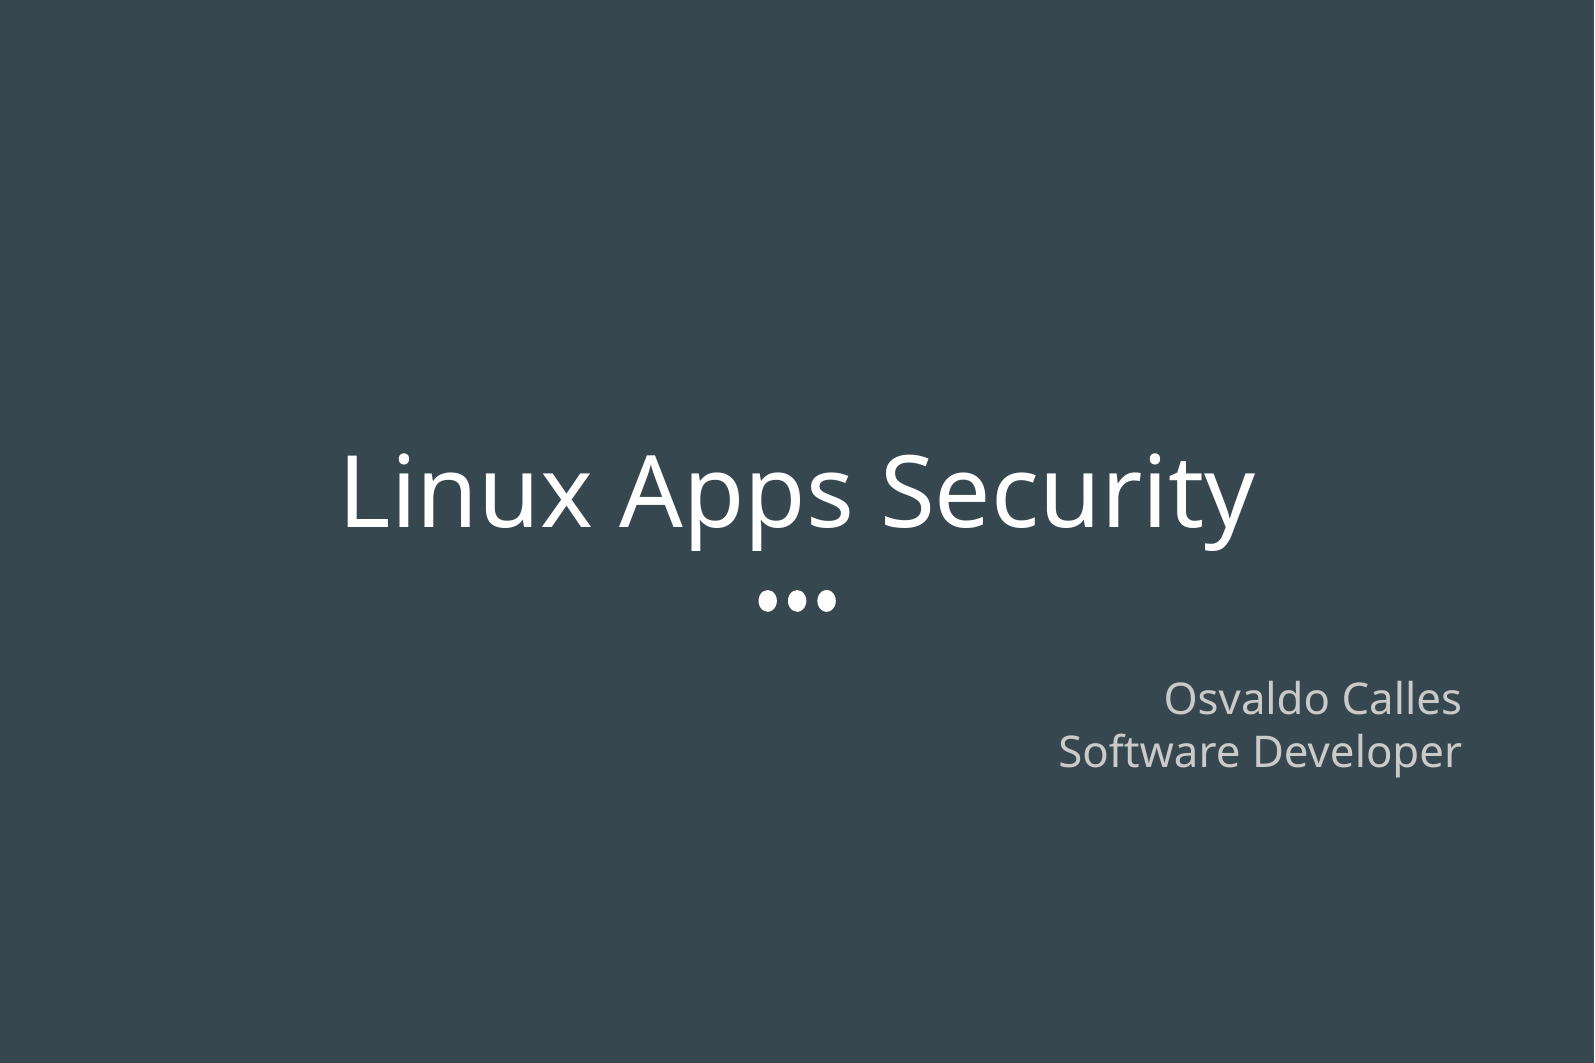

# Linux Apps Security
Osvaldo Calles
Software Developer